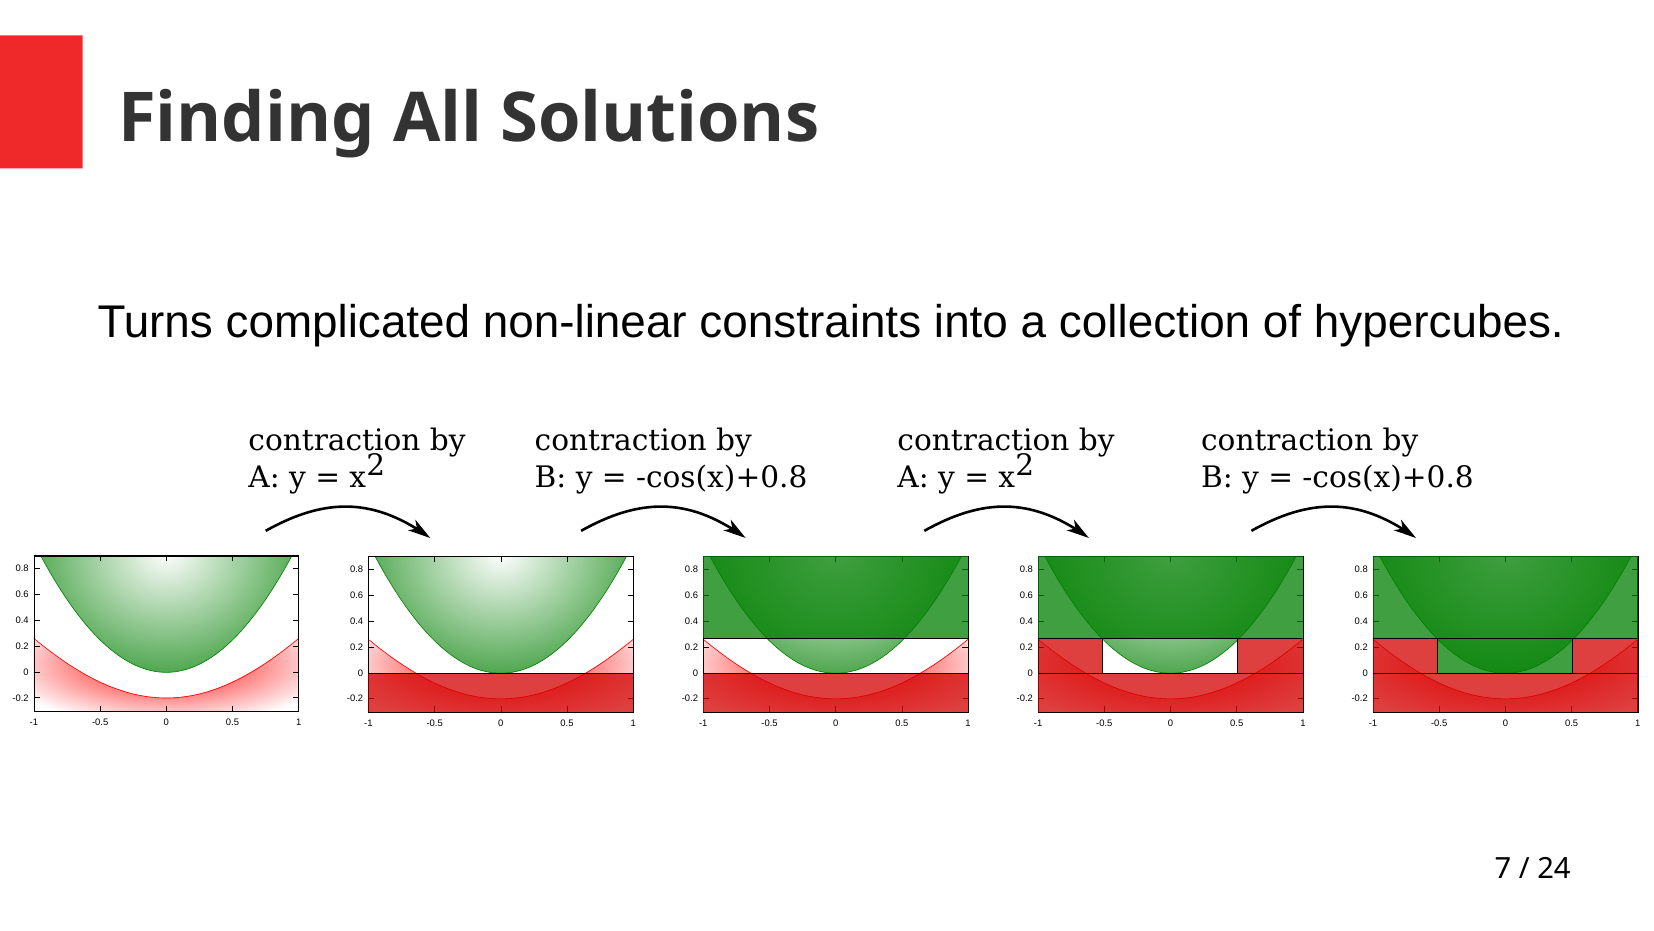

# Finding All Solutions
Turns complicated non-linear constraints into a collection of hypercubes.
7